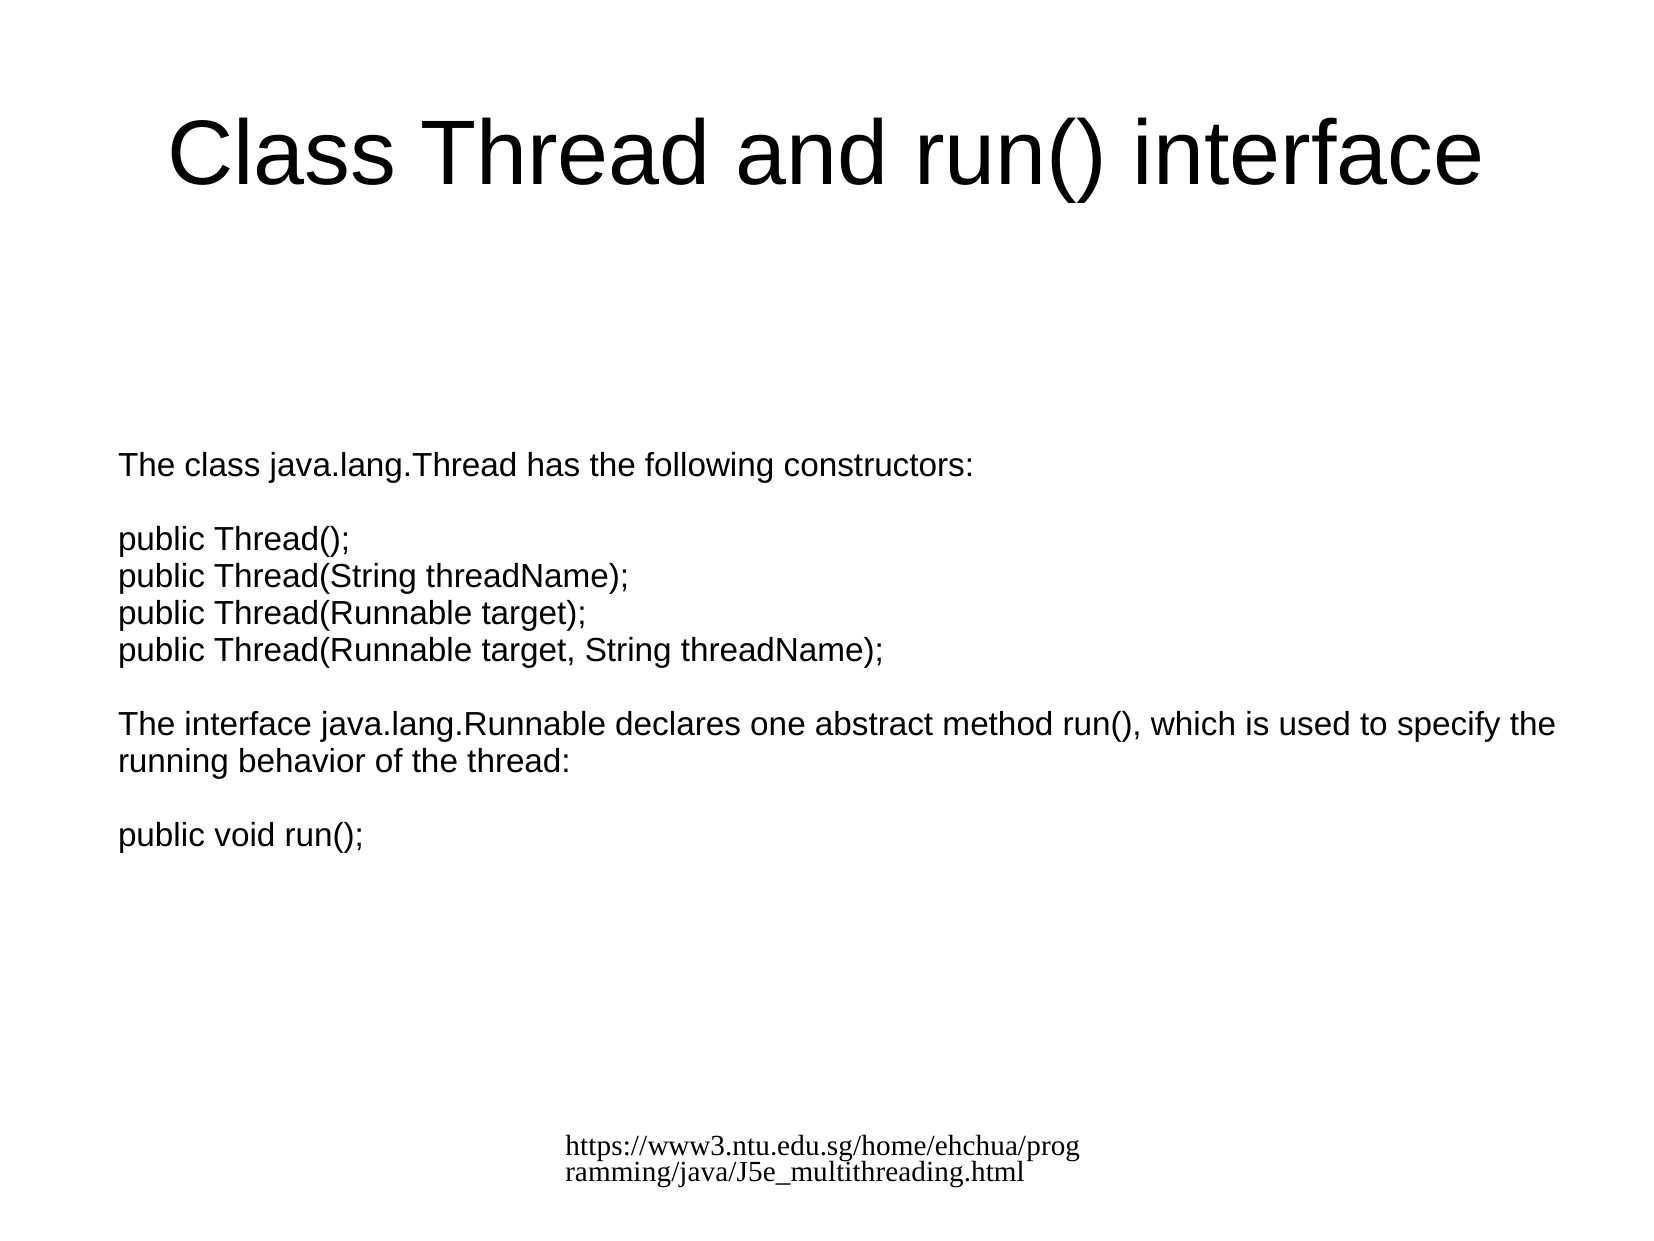

# Class Thread and run() interface
The class java.lang.Thread has the following constructors:
public Thread();
public Thread(String threadName);
public Thread(Runnable target);
public Thread(Runnable target, String threadName);
The interface java.lang.Runnable declares one abstract method run(), which is used to specify the running behavior of the thread:
public void run();
https://www3.ntu.edu.sg/home/ehchua/programming/java/J5e_multithreading.html